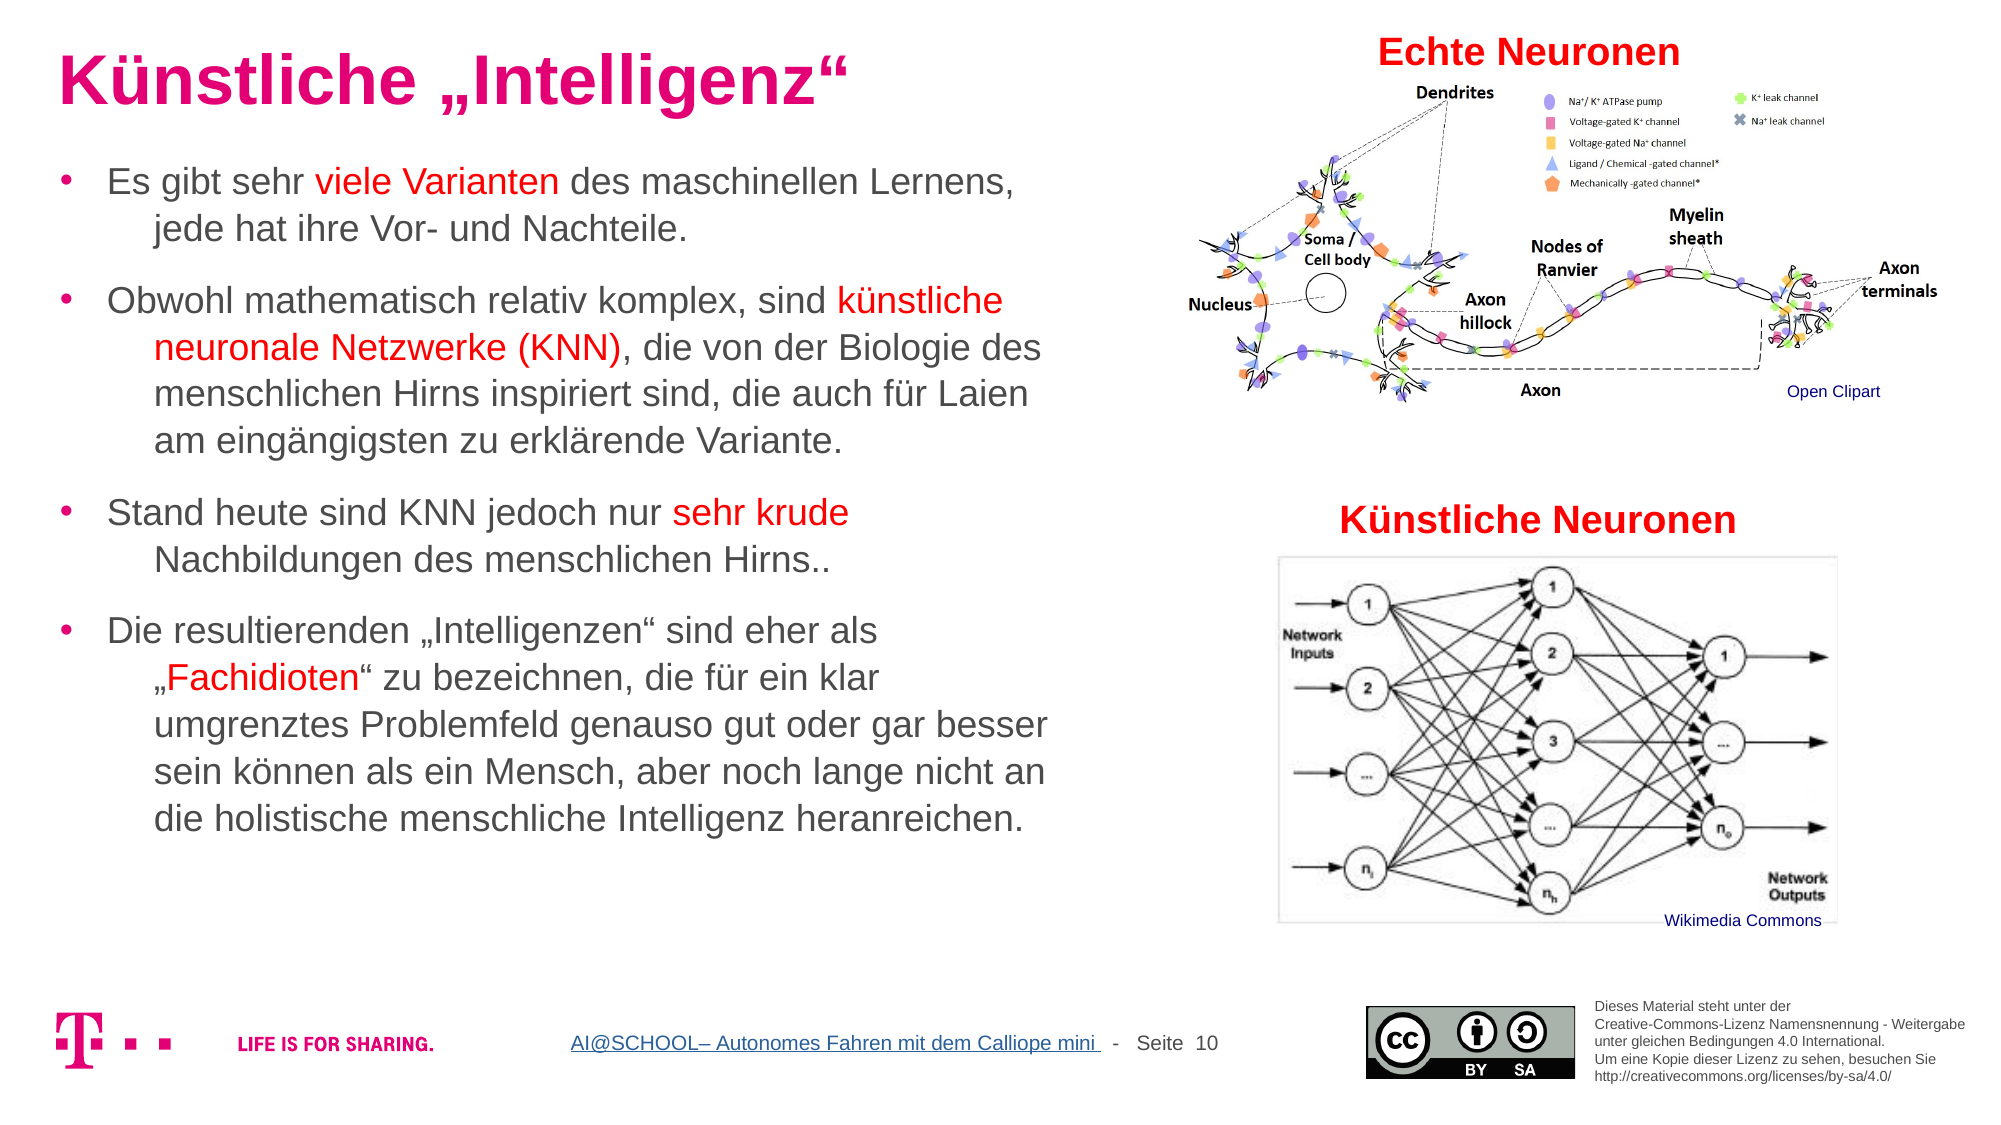

Echte Neuronen
# Künstliche „Intelligenz“
Es gibt sehr viele Varianten des maschinellen Lernens, jede hat ihre Vor- und Nachteile.
Obwohl mathematisch relativ komplex, sind künstliche neuronale Netzwerke (KNN), die von der Biologie des menschlichen Hirns inspiriert sind, die auch für Laien am eingängigsten zu erklärende Variante.
Stand heute sind KNN jedoch nur sehr krude Nachbildungen des menschlichen Hirns..
Die resultierenden „Intelligenzen“ sind eher als „Fachidioten“ zu bezeichnen, die für ein klar umgrenztes Problemfeld genauso gut oder gar besser sein können als ein Mensch, aber noch lange nicht an die holistische menschliche Intelligenz heranreichen.
Open Clipart
Künstliche Neuronen
Wikimedia Commons